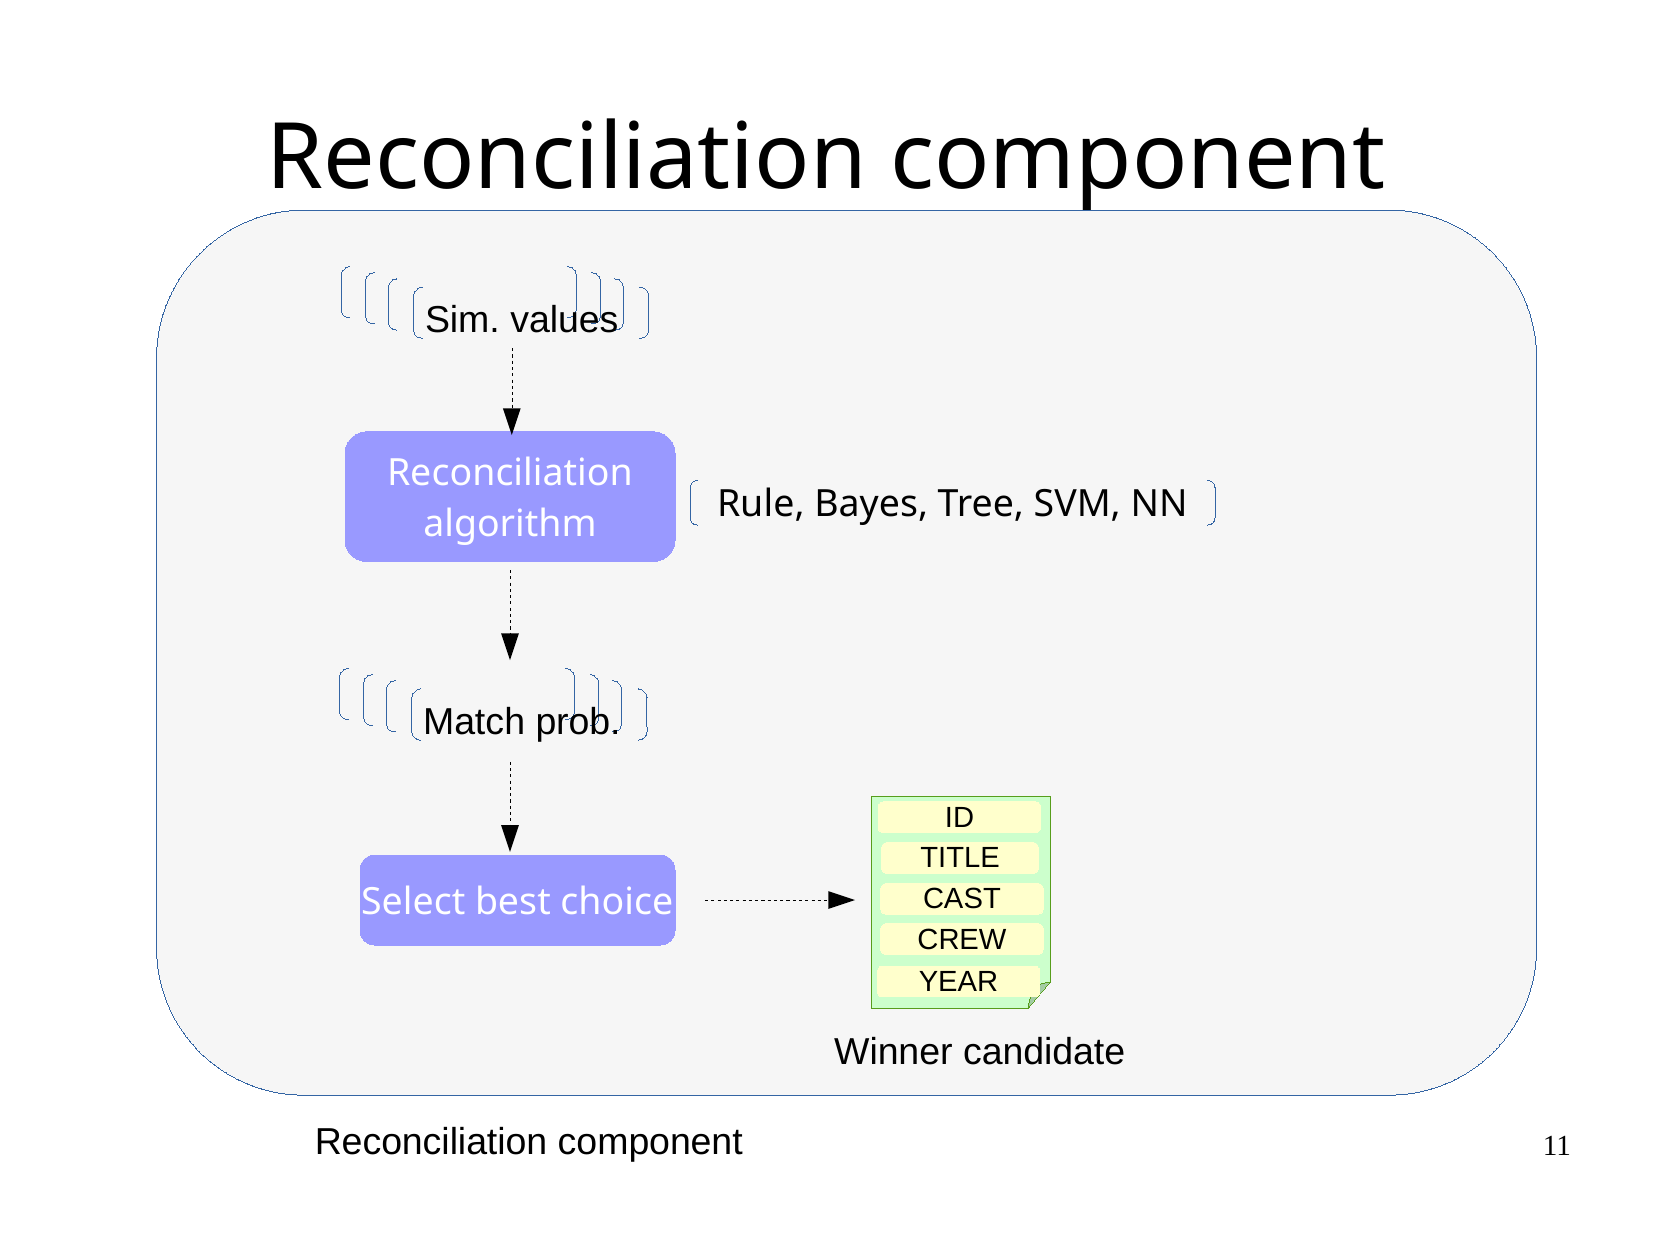

# Reconciliation component
Sim. values
Reconciliation algorithm
Rule, Bayes, Tree, SVM, NN
Match prob.
ID
TITLE
CAST
CREW
YEAR
Select best choice
Winner candidate
Reconciliation component
11